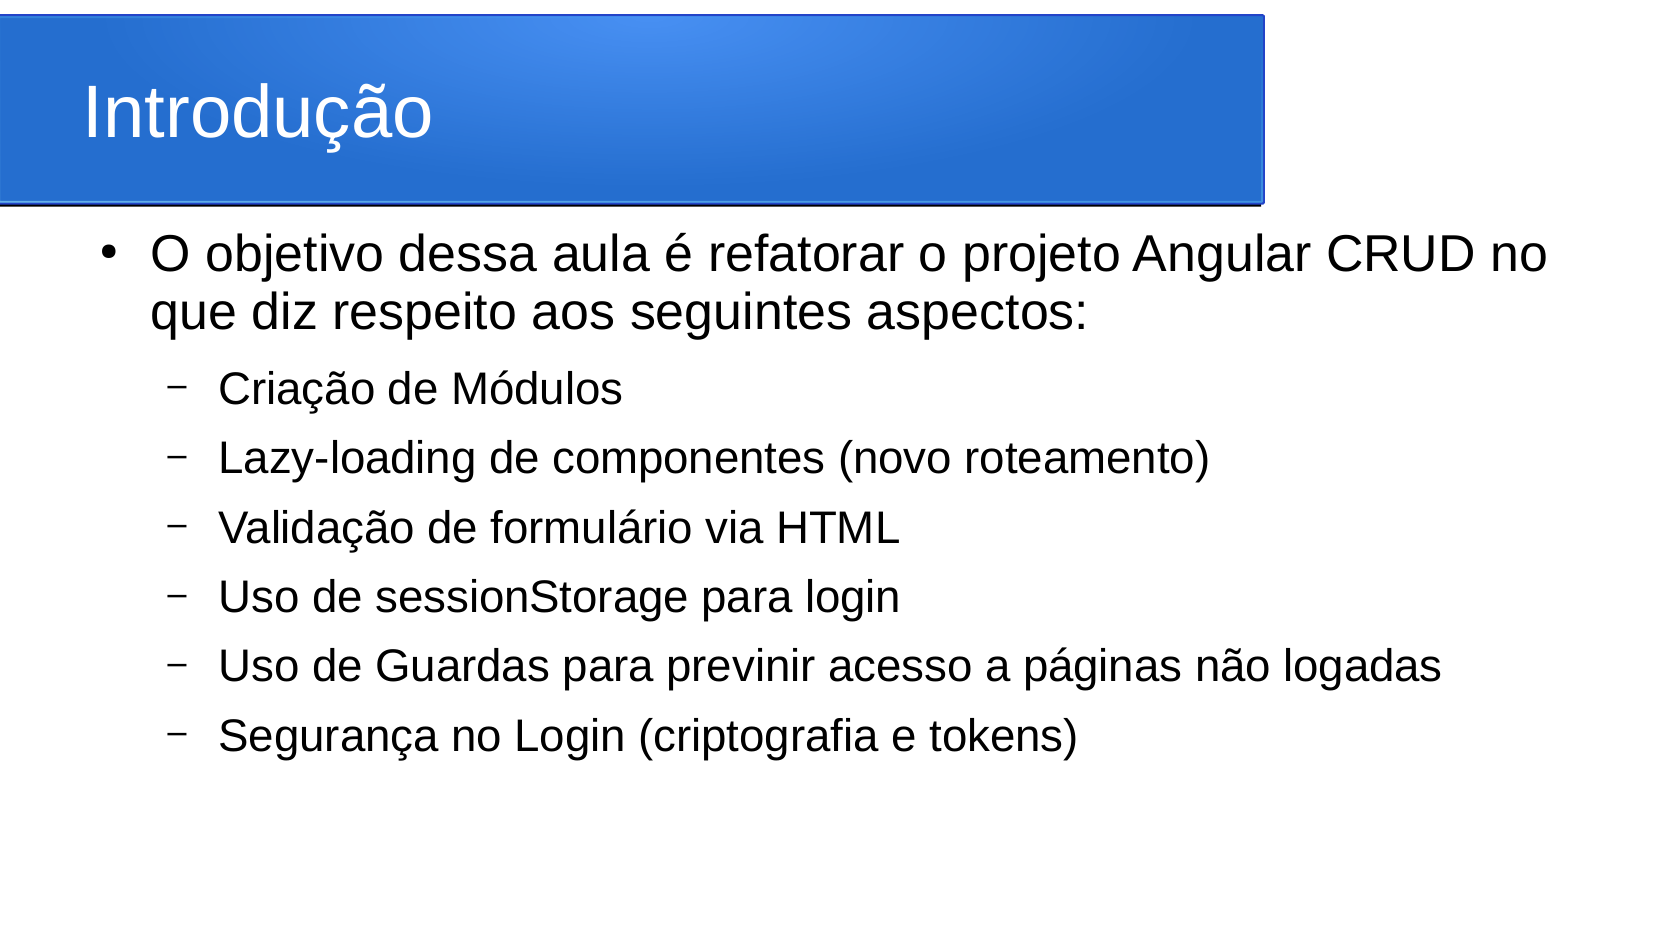

# Introdução
O objetivo dessa aula é refatorar o projeto Angular CRUD no que diz respeito aos seguintes aspectos:
Criação de Módulos
Lazy-loading de componentes (novo roteamento)
Validação de formulário via HTML
Uso de sessionStorage para login
Uso de Guardas para previnir acesso a páginas não logadas
Segurança no Login (criptografia e tokens)